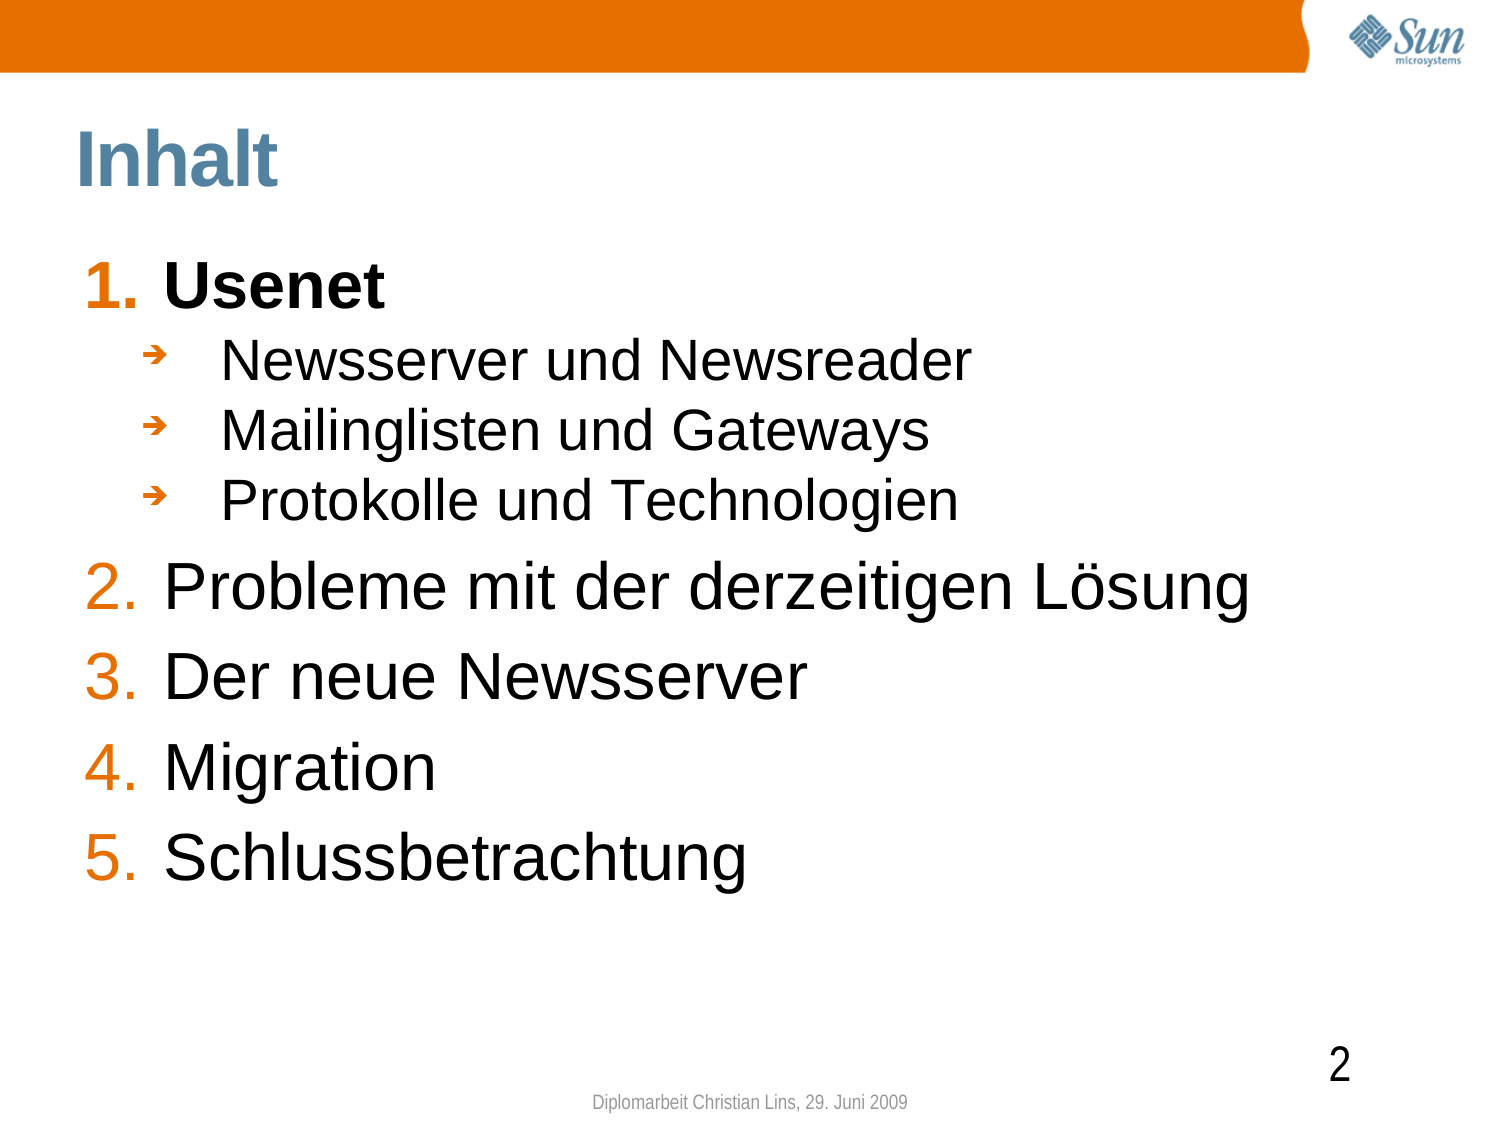

# Inhalt
Usenet
Newsserver und Newsreader
Mailinglisten und Gateways
Protokolle und Technologien
Probleme mit der derzeitigen Lösung
Der neue Newsserver
Migration
Schlussbetrachtung